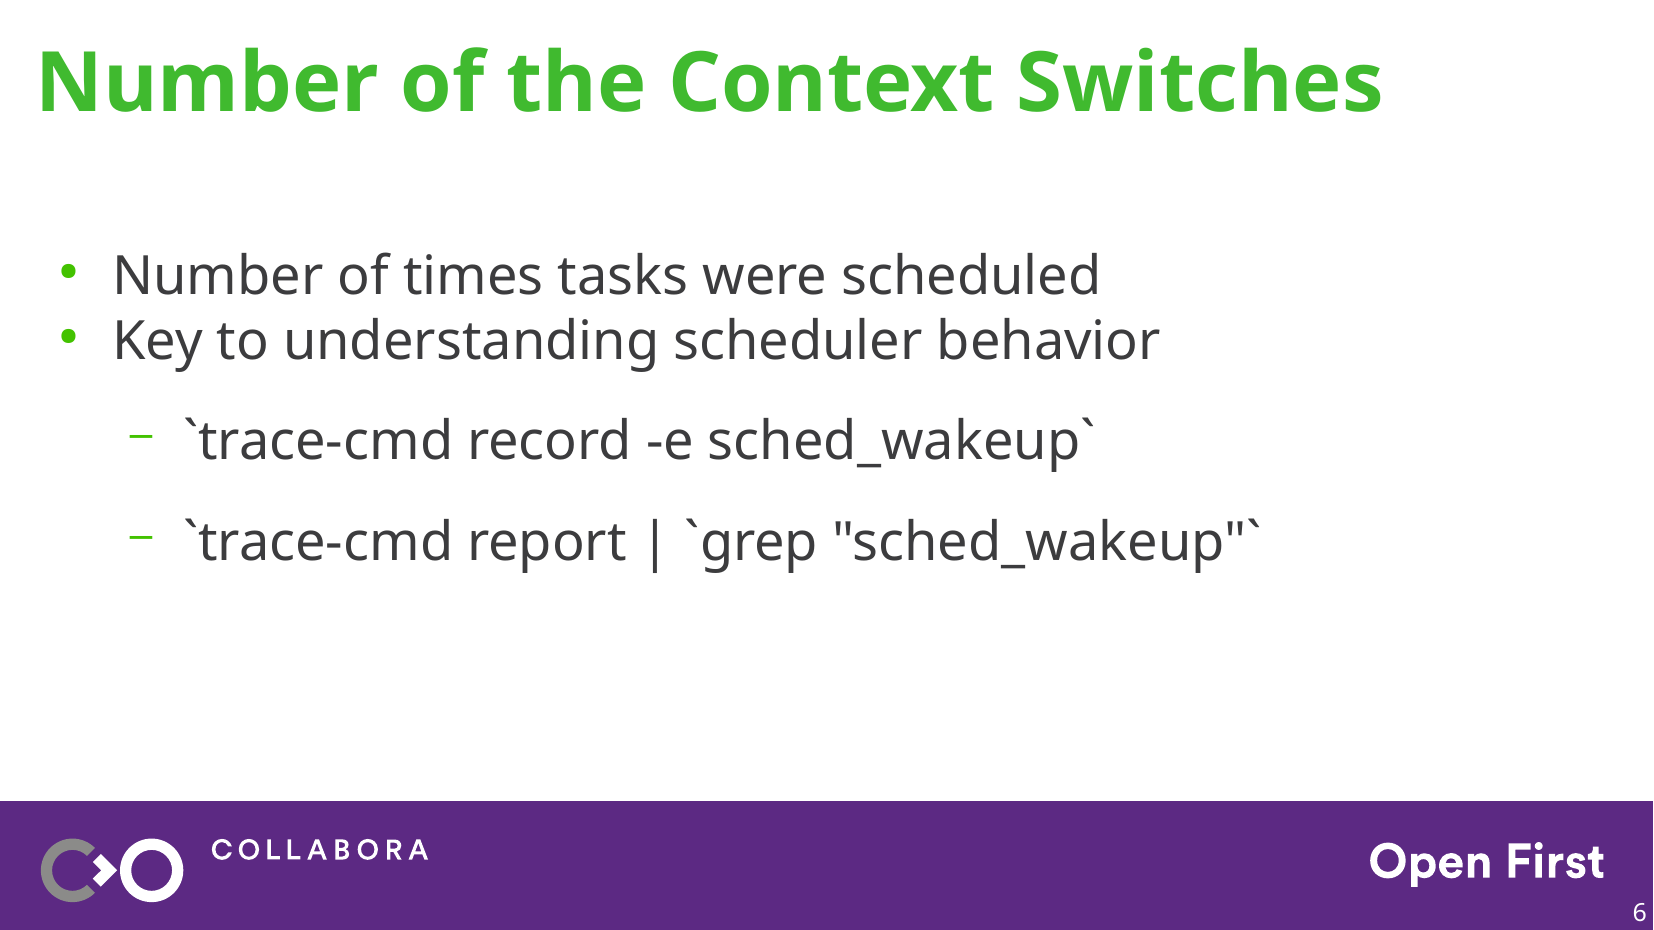

# Number of the Context Switches
Number of times tasks were scheduled
Key to understanding scheduler behavior
`trace-cmd record -e sched_wakeup`
`trace-cmd report | `grep "sched_wakeup"`